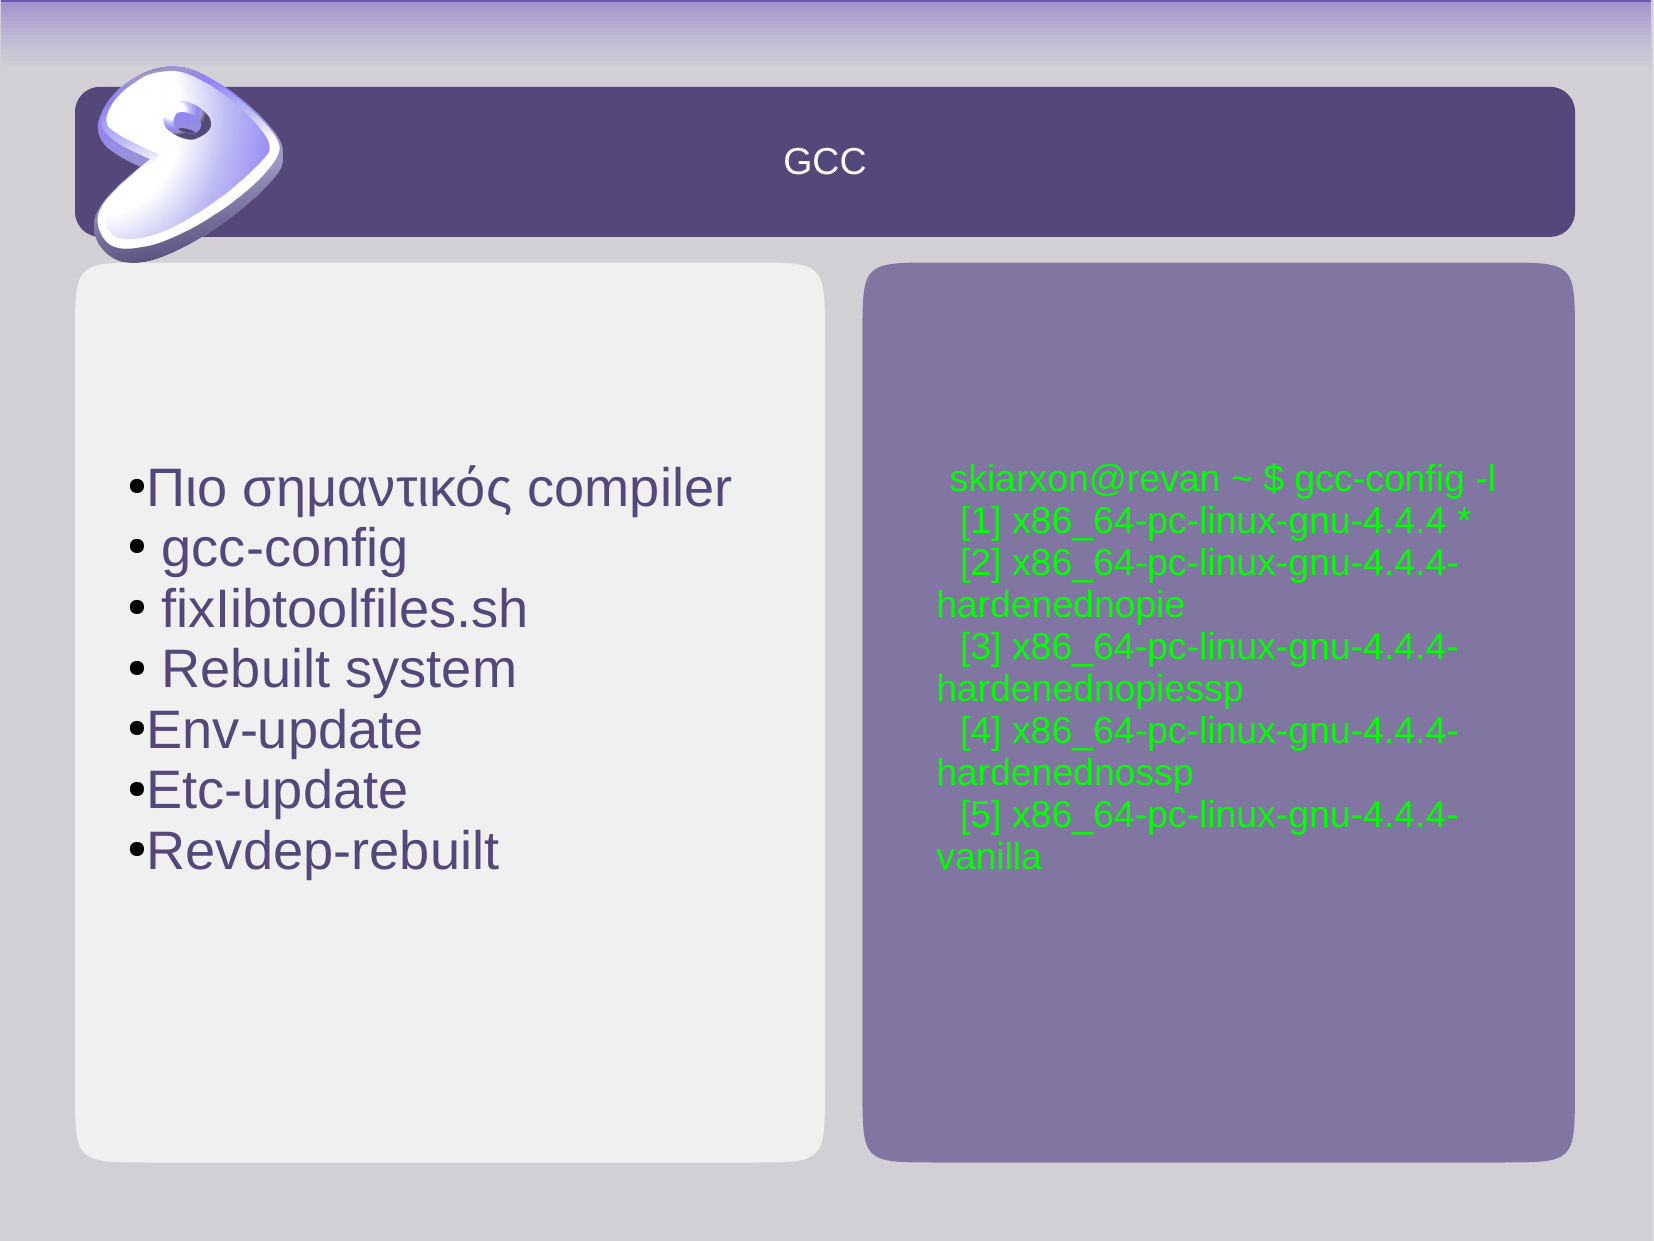

#
GCC
Πιο σημαντικός compiler
 gcc-config
 fixIibtoolfiles.sh
 Rebuilt system
Env-update
Etc-update
Revdep-rebuilt
skiarxon@revan ~ $ gcc-config -l
 [1] x86_64-pc-linux-gnu-4.4.4 *
 [2] x86_64-pc-linux-gnu-4.4.4-hardenednopie
 [3] x86_64-pc-linux-gnu-4.4.4-hardenednopiessp
 [4] x86_64-pc-linux-gnu-4.4.4-hardenednossp
 [5] x86_64-pc-linux-gnu-4.4.4-vanilla